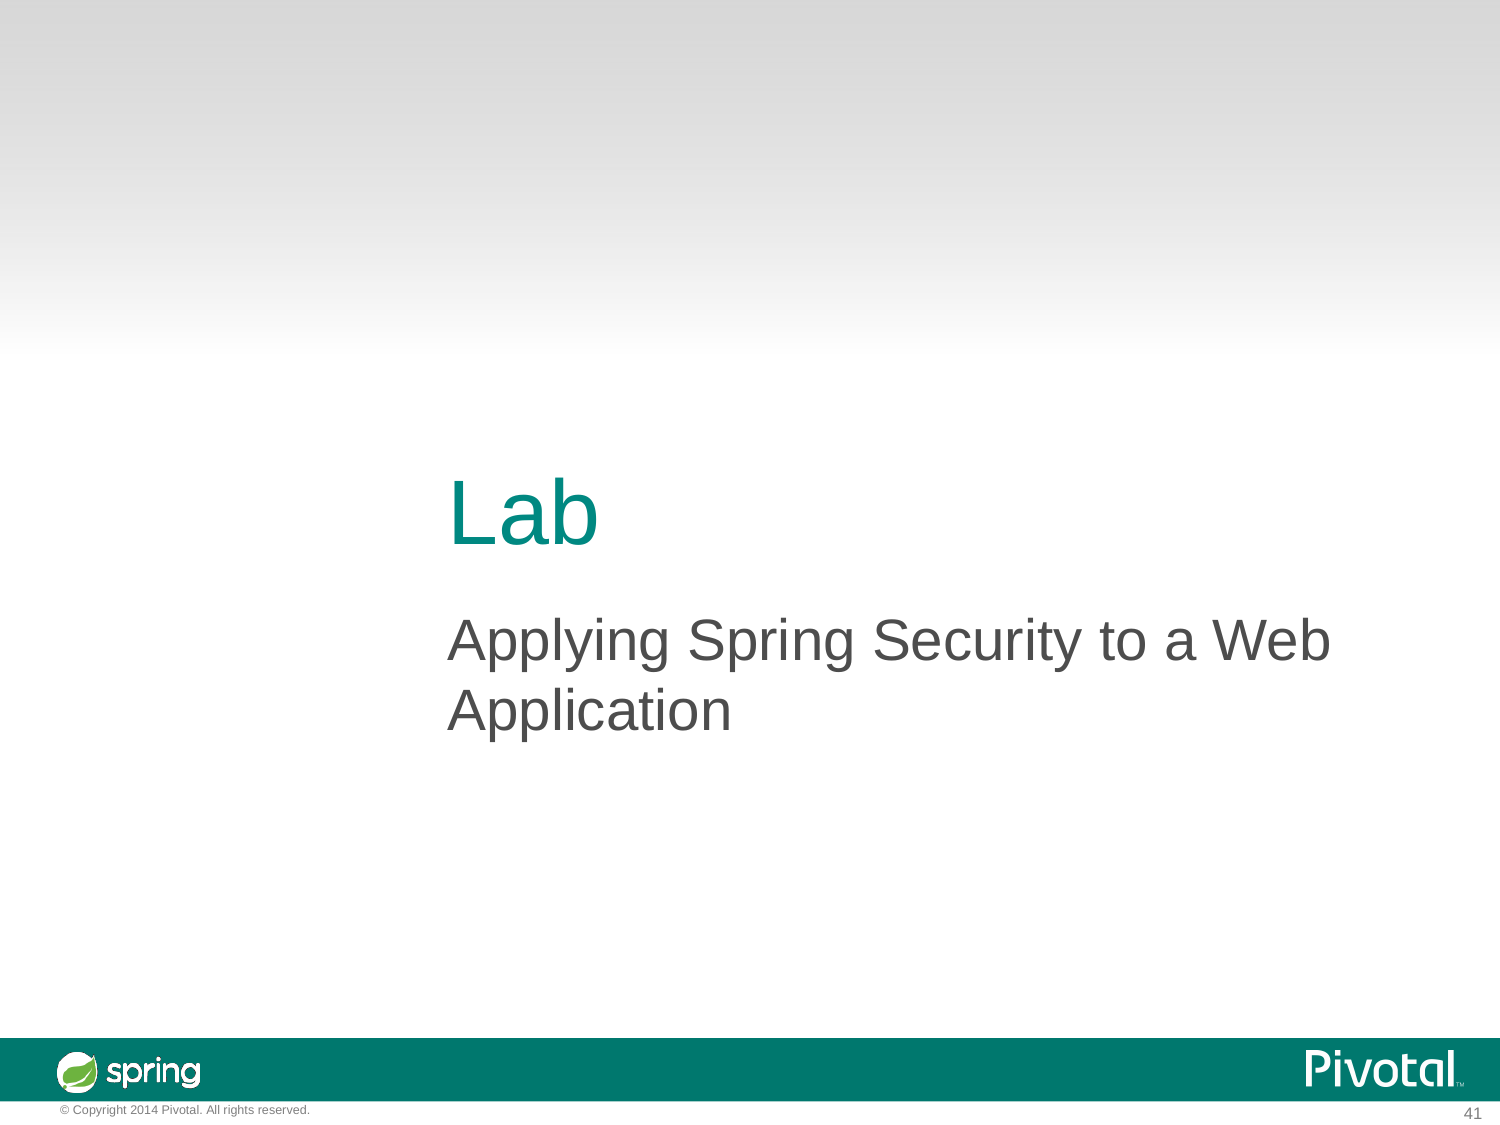

# Lab
Applying Spring Security to a Web Application